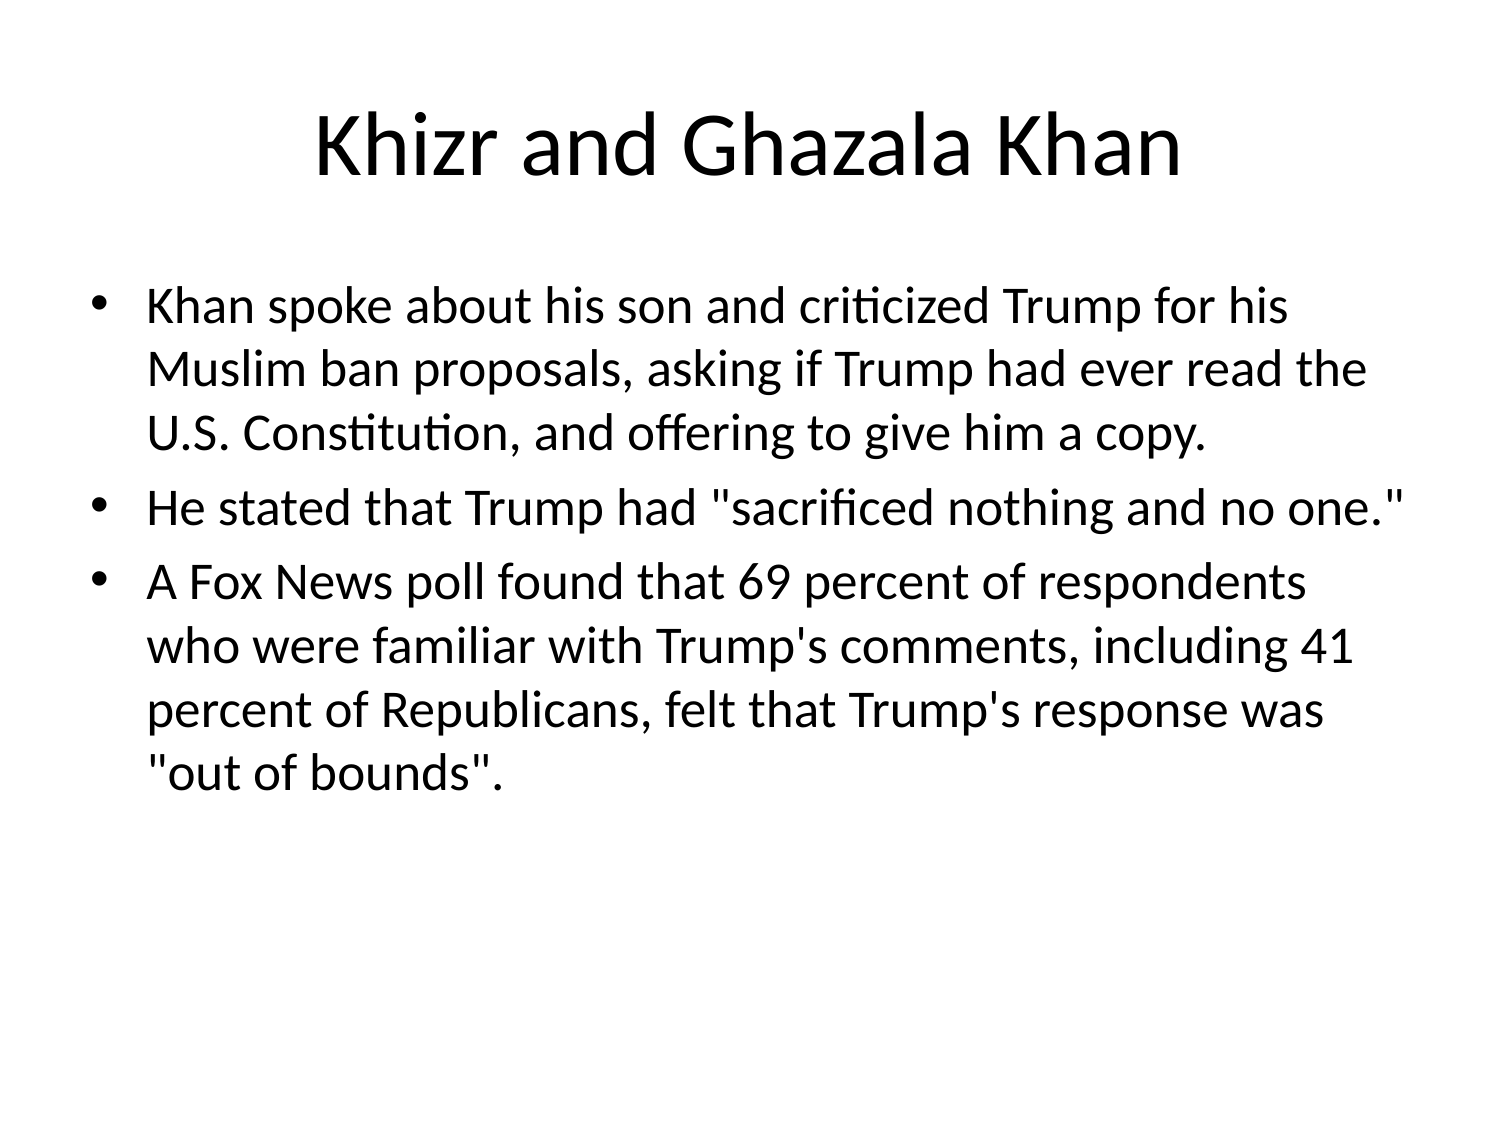

# Khizr and Ghazala Khan
Khan spoke about his son and criticized Trump for his Muslim ban proposals, asking if Trump had ever read the U.S. Constitution, and offering to give him a copy.
He stated that Trump had "sacrificed nothing and no one."
A Fox News poll found that 69 percent of respondents who were familiar with Trump's comments, including 41 percent of Republicans, felt that Trump's response was "out of bounds".